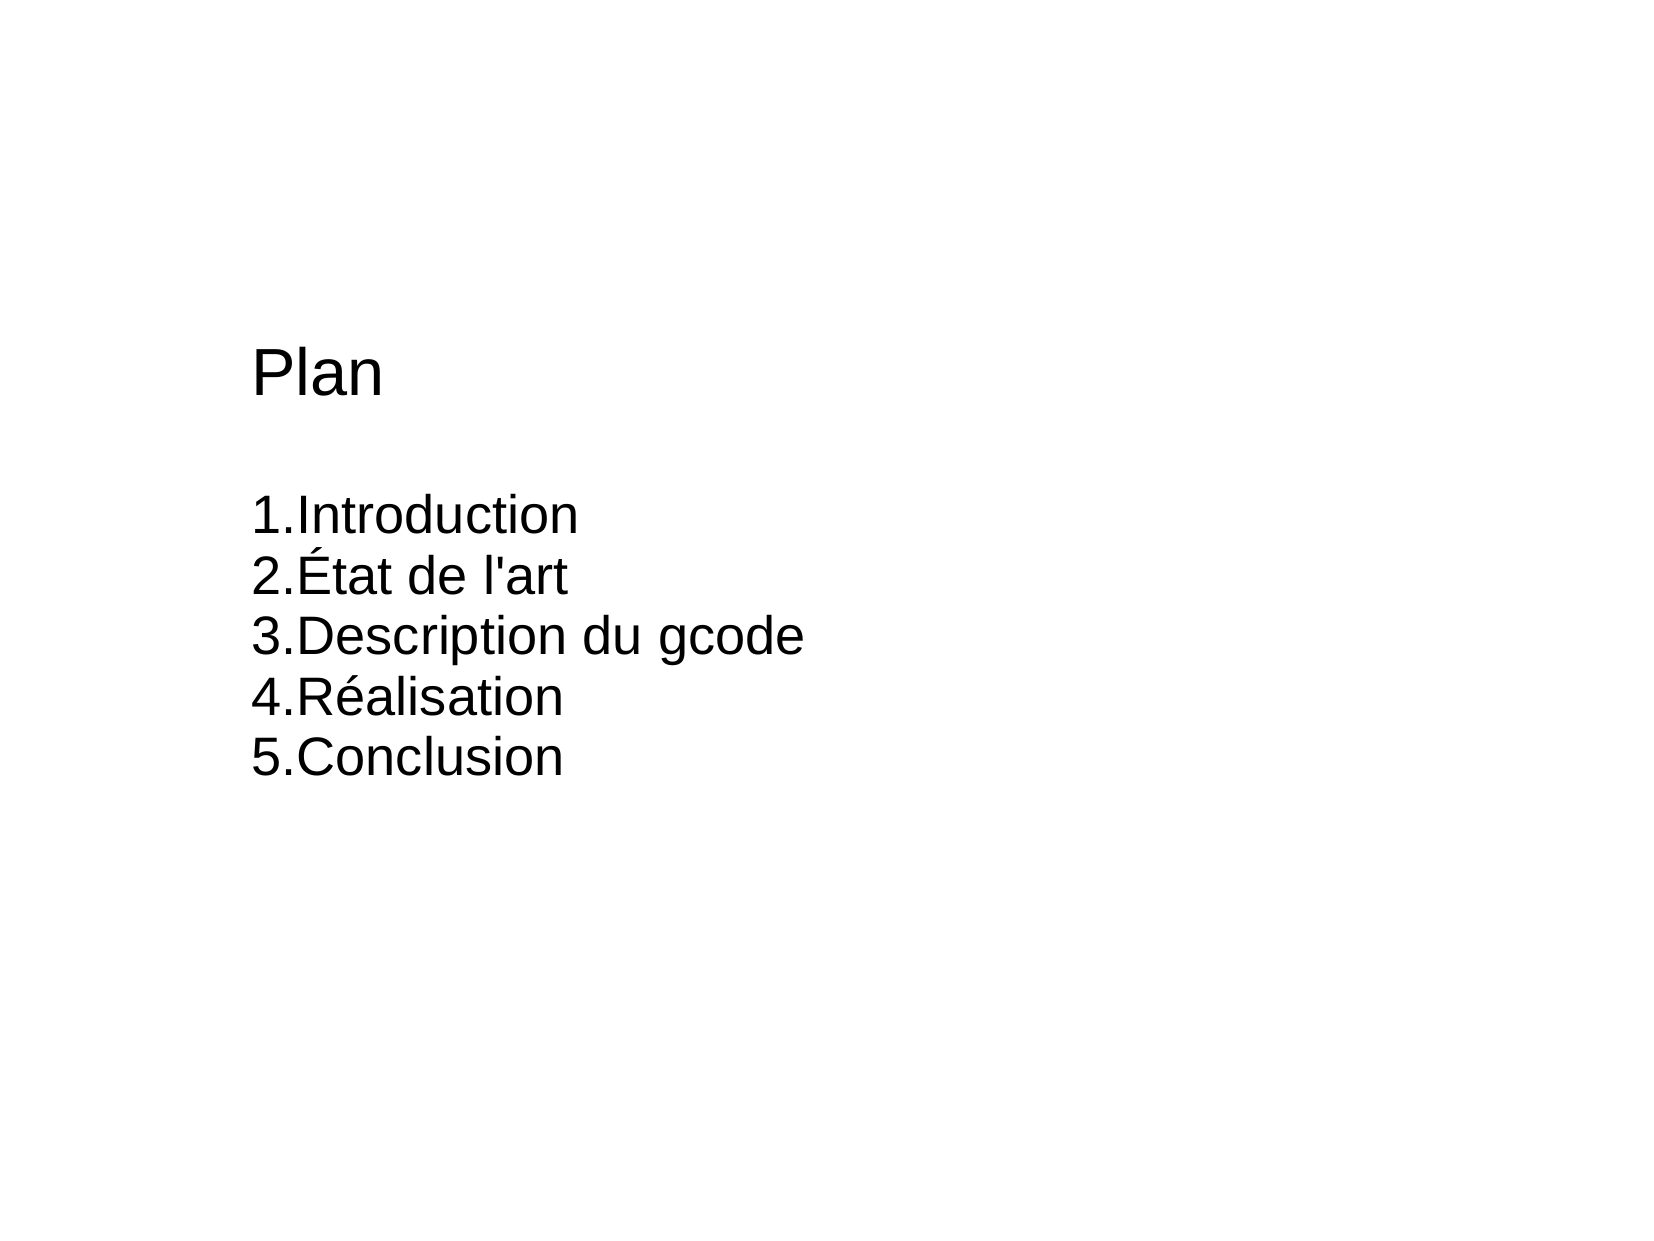

Plan
Introduction
État de l'art
Description du gcode
Réalisation
Conclusion